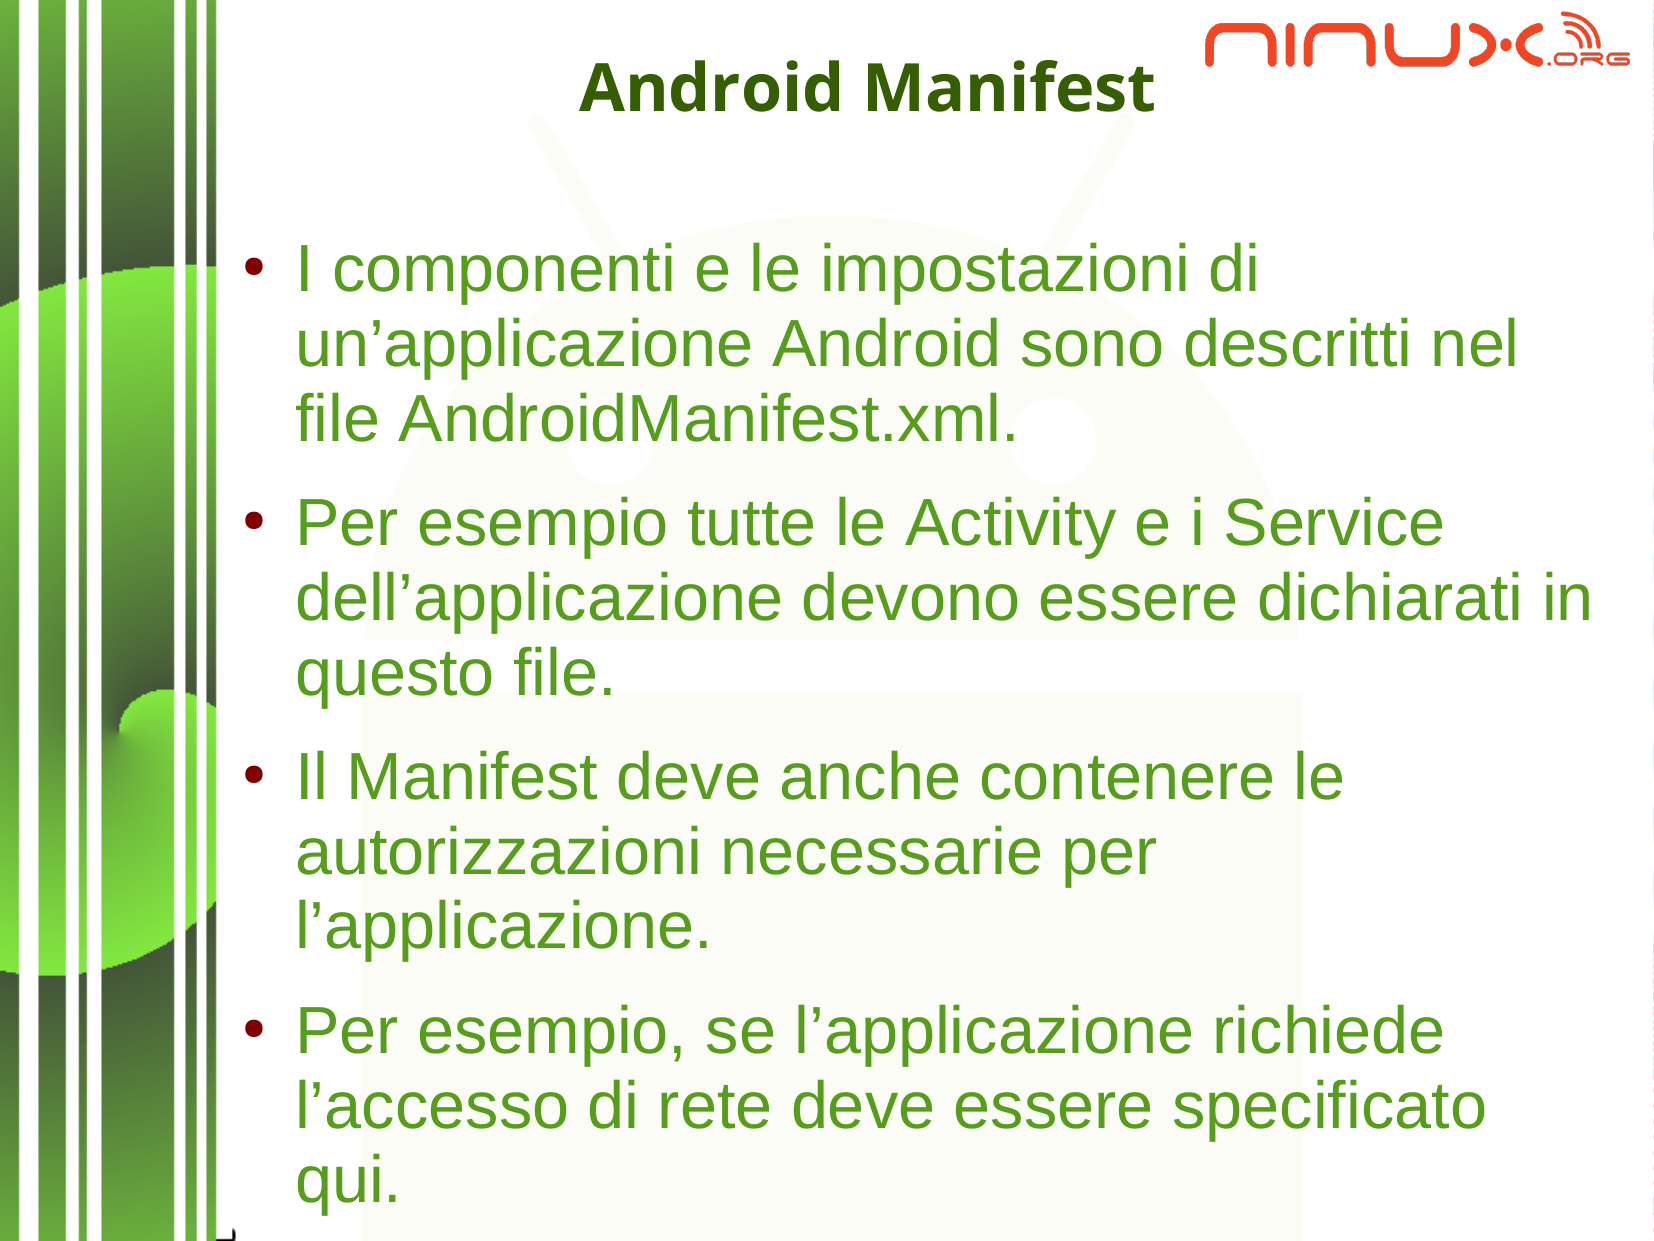

# Android Manifest
I componenti e le impostazioni di un’applicazione Android sono descritti nel file AndroidManifest.xml.
Per esempio tutte le Activity e i Service dell’applicazione devono essere dichiarati in questo file.
Il Manifest deve anche contenere le autorizzazioni necessarie per l’applicazione.
Per esempio, se l’applicazione richiede l’accesso di rete deve essere specificato qui.